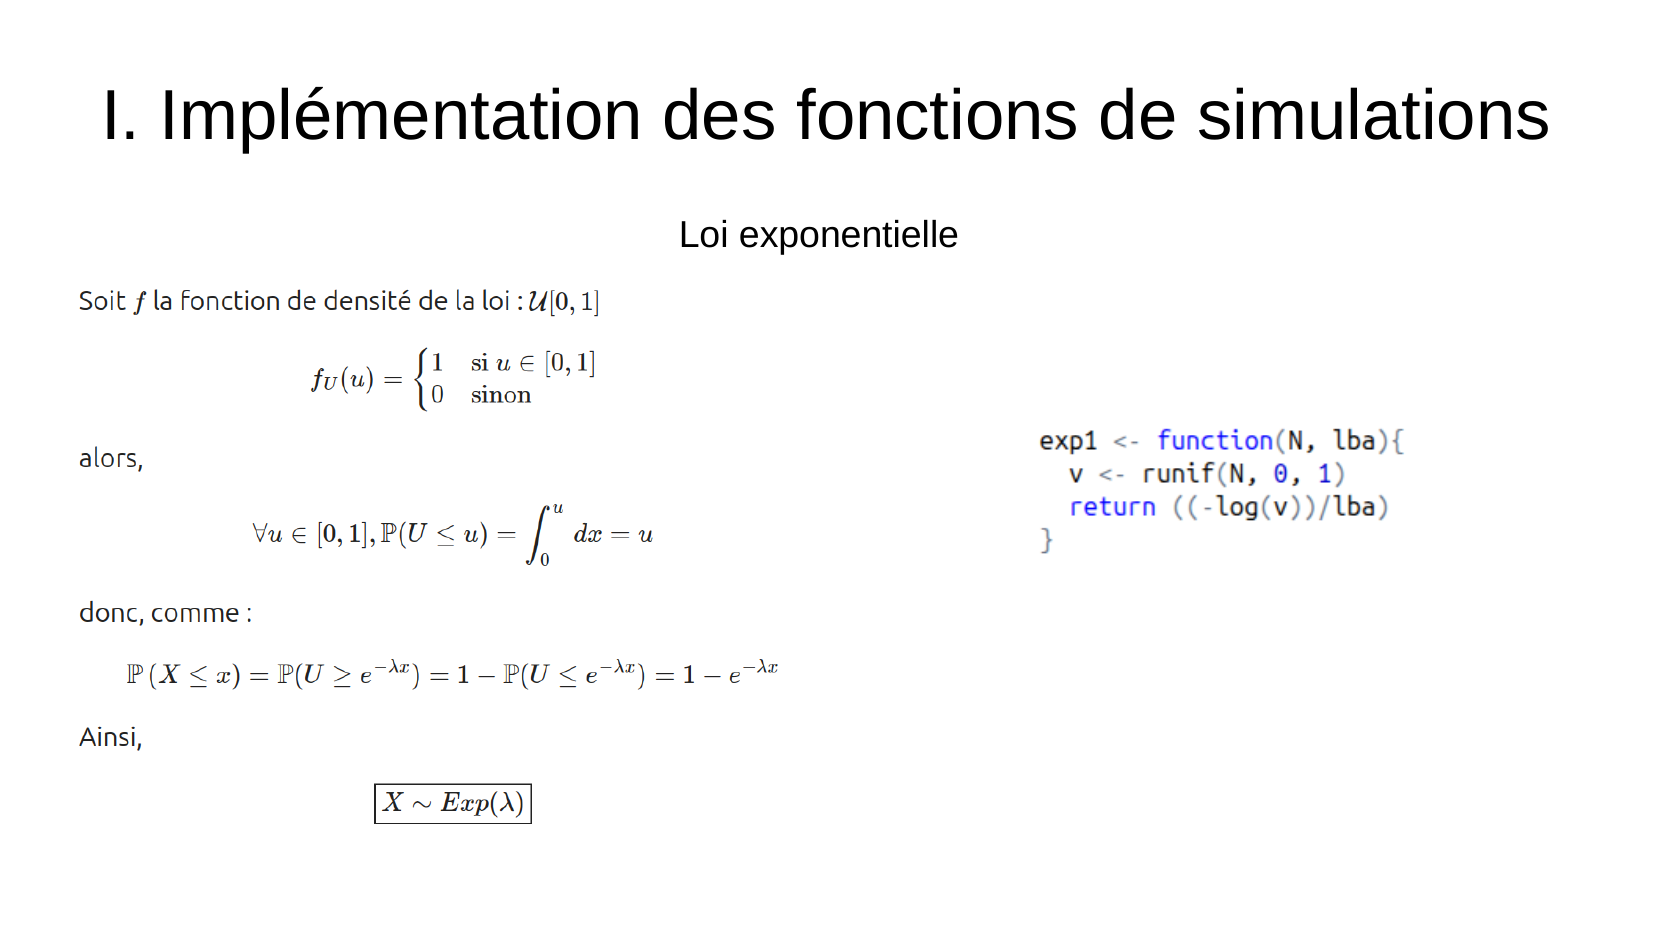

# I. Implémentation des fonctions de simulations
Loi exponentielle